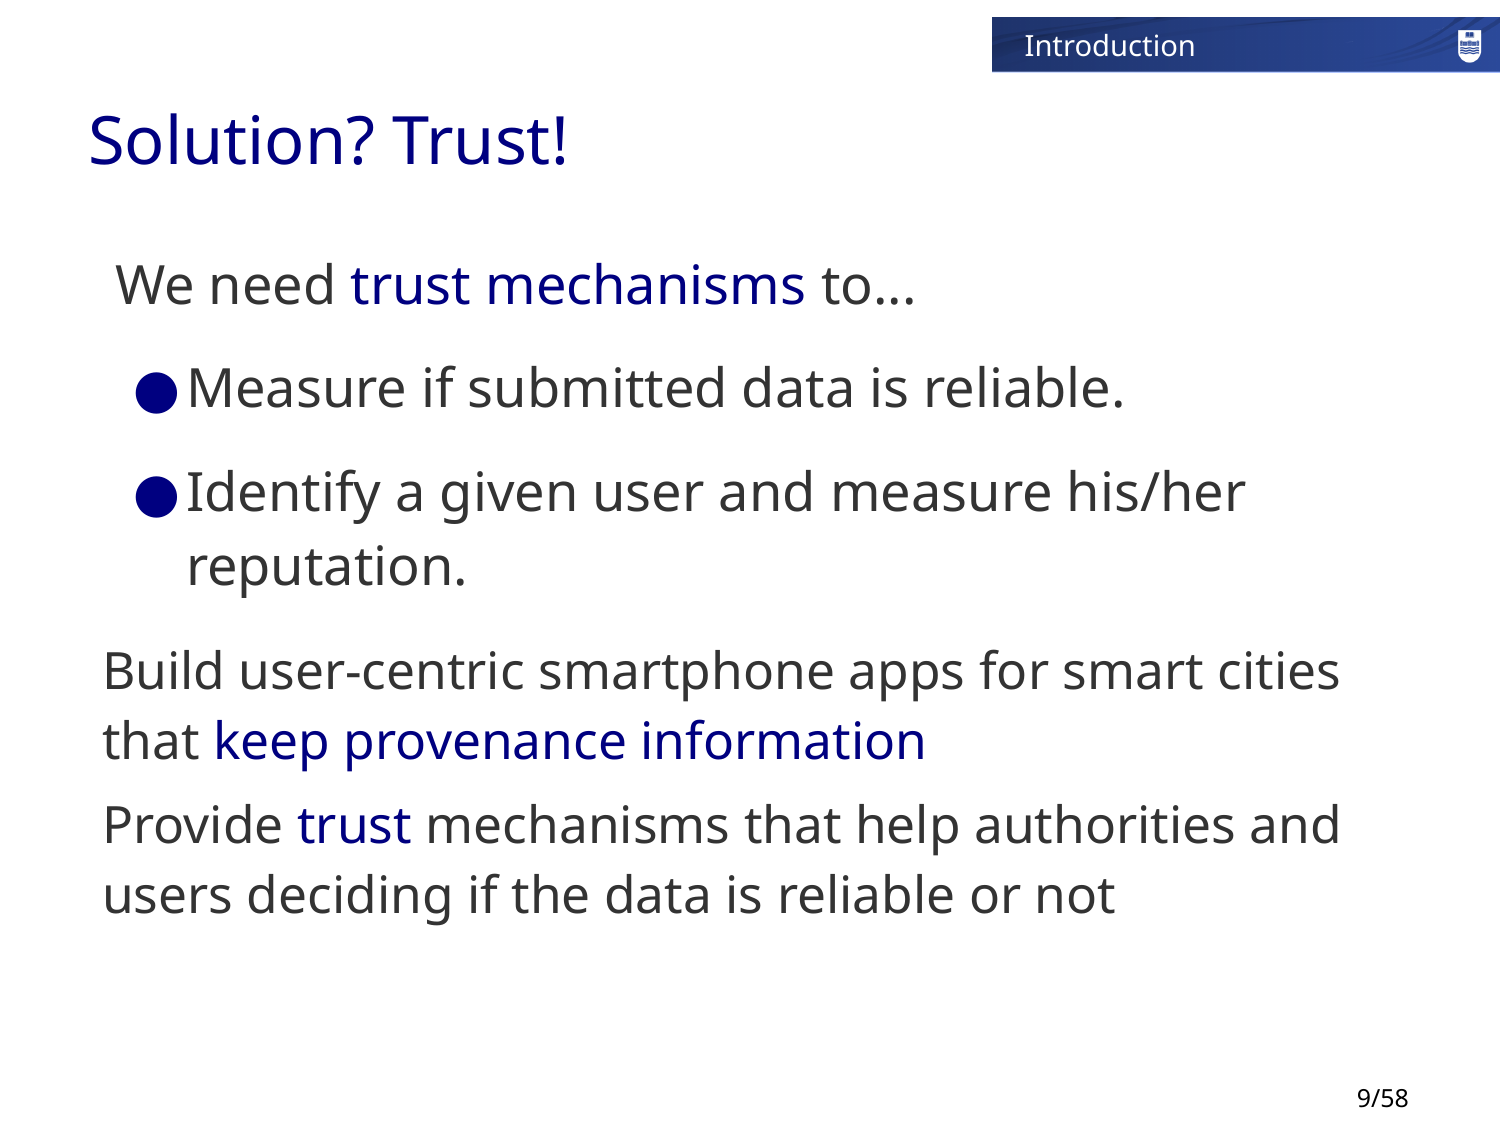

Introduction
# Solution? Trust!
We need trust mechanisms to...
Measure if submitted data is reliable.
Identify a given user and measure his/her reputation.
Build user-centric smartphone apps for smart cities that keep provenance information
Provide trust mechanisms that help authorities and users deciding if the data is reliable or not